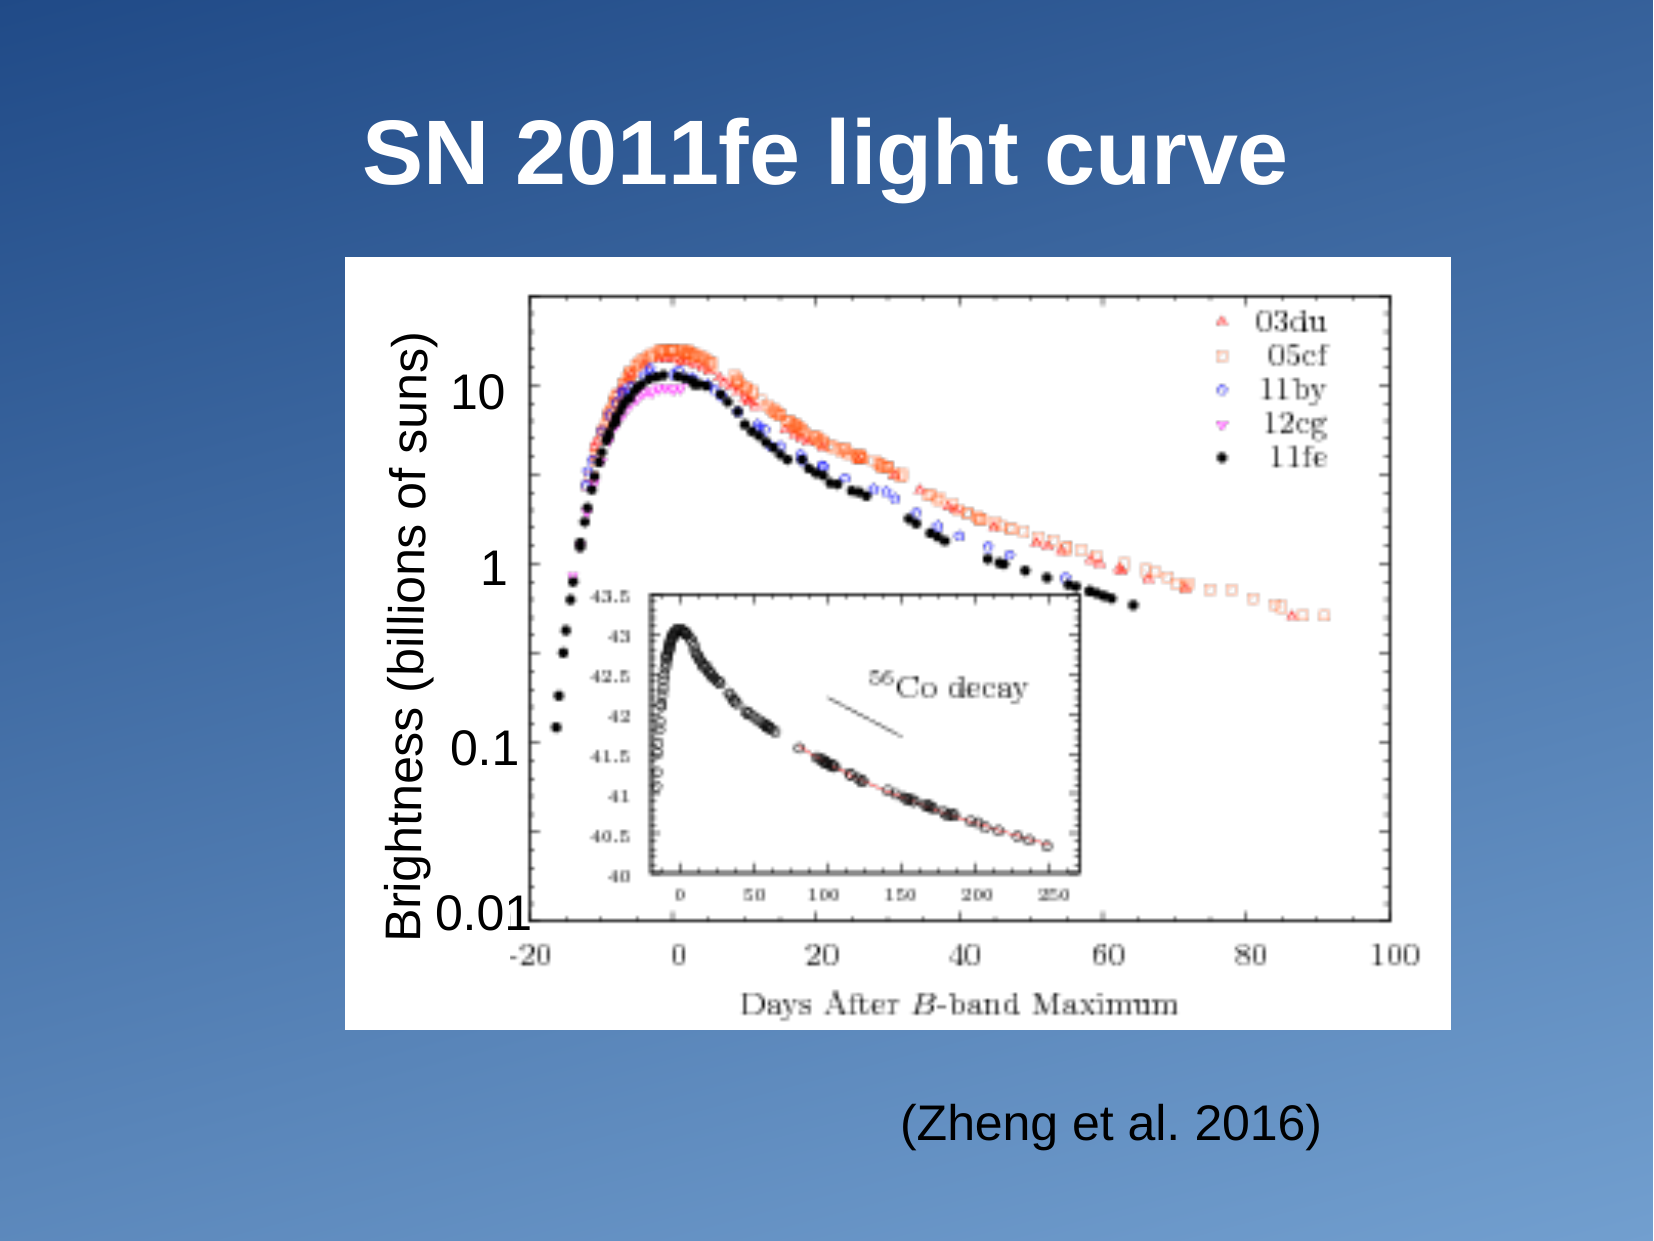

# SN 2011fe light curve
10
Brightness (billions of suns)
1
0.1
0.01
(Zheng et al. 2016)